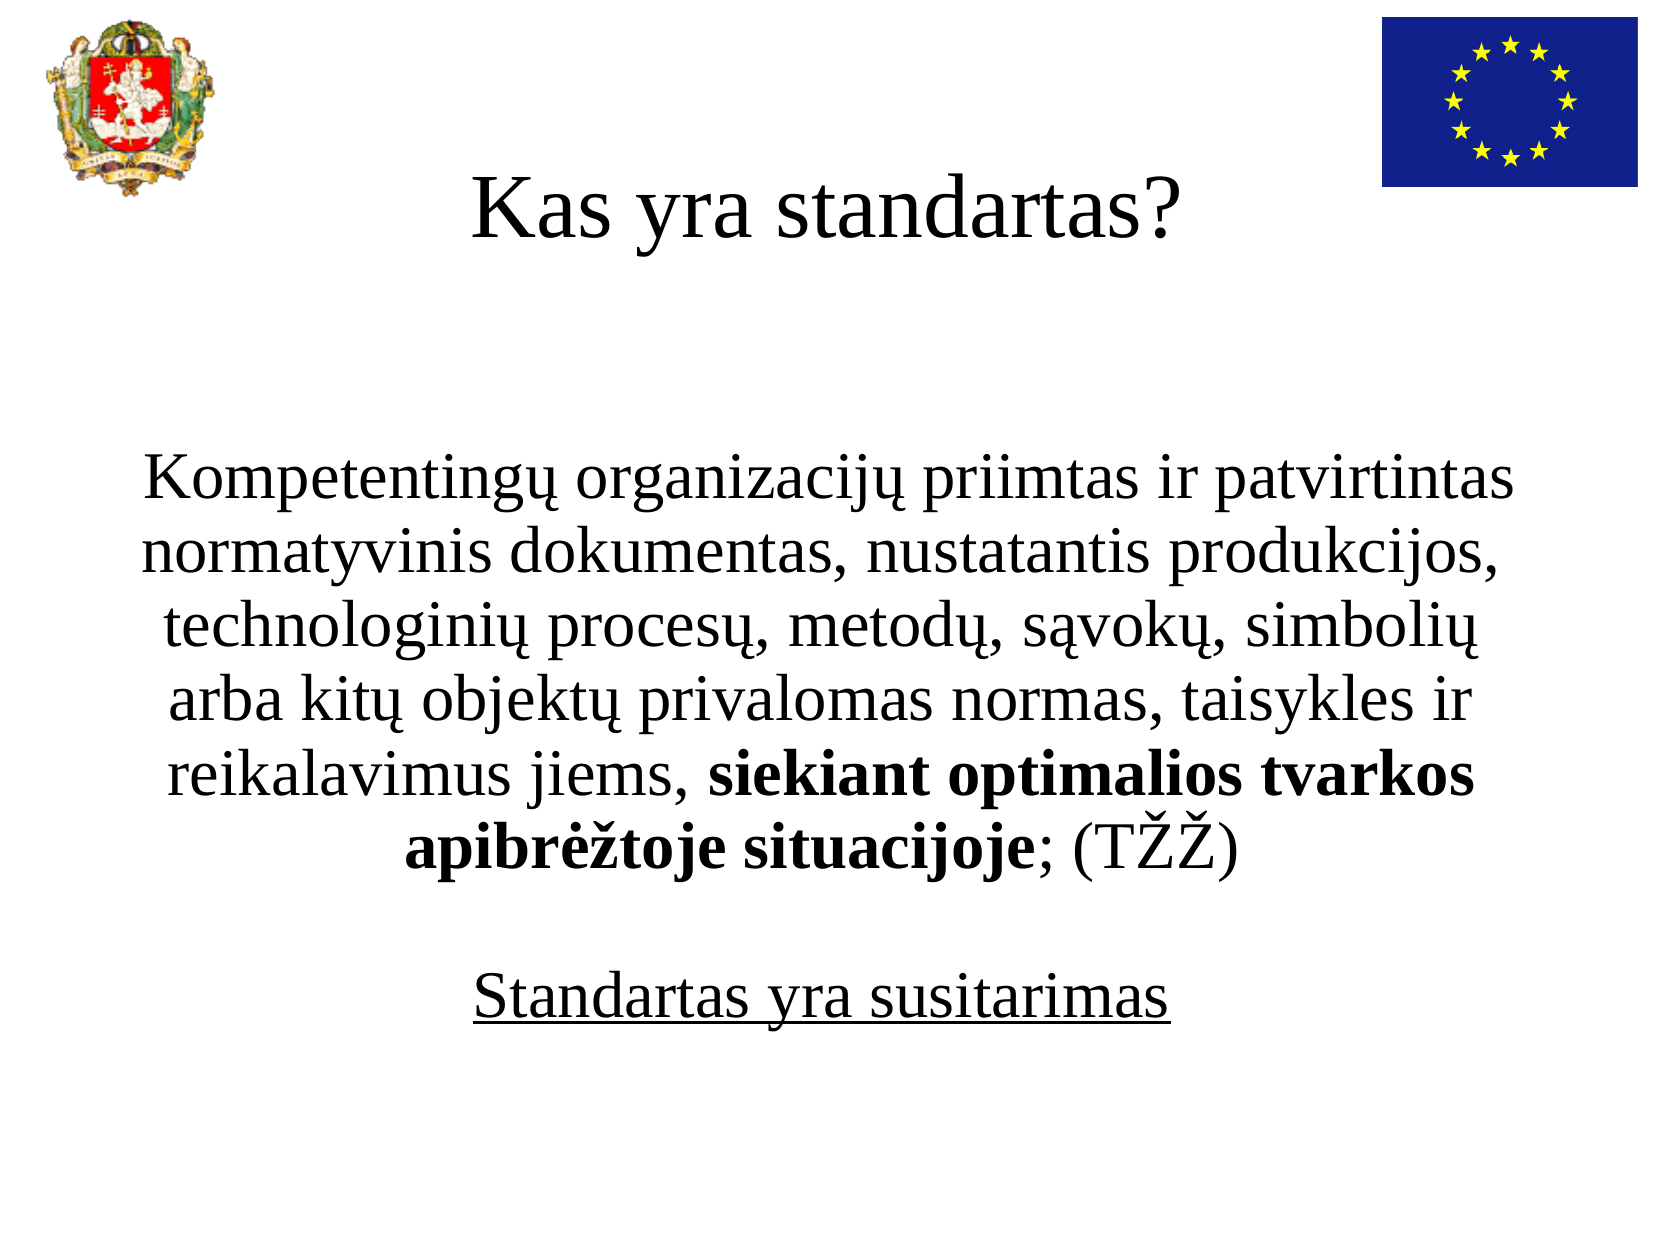

# Kas yra standartas?
 Kompetentingų organizacijų priimtas ir patvirtintas normatyvinis dokumentas, nustatantis produkcijos, technologinių procesų, metodų, sąvokų, simbolių arba kitų objektų privalomas normas, taisykles ir reikalavimus jiems, siekiant optimalios tvarkos apibrėžtoje situacijoje; (TŽŽ)
Standartas yra susitarimas